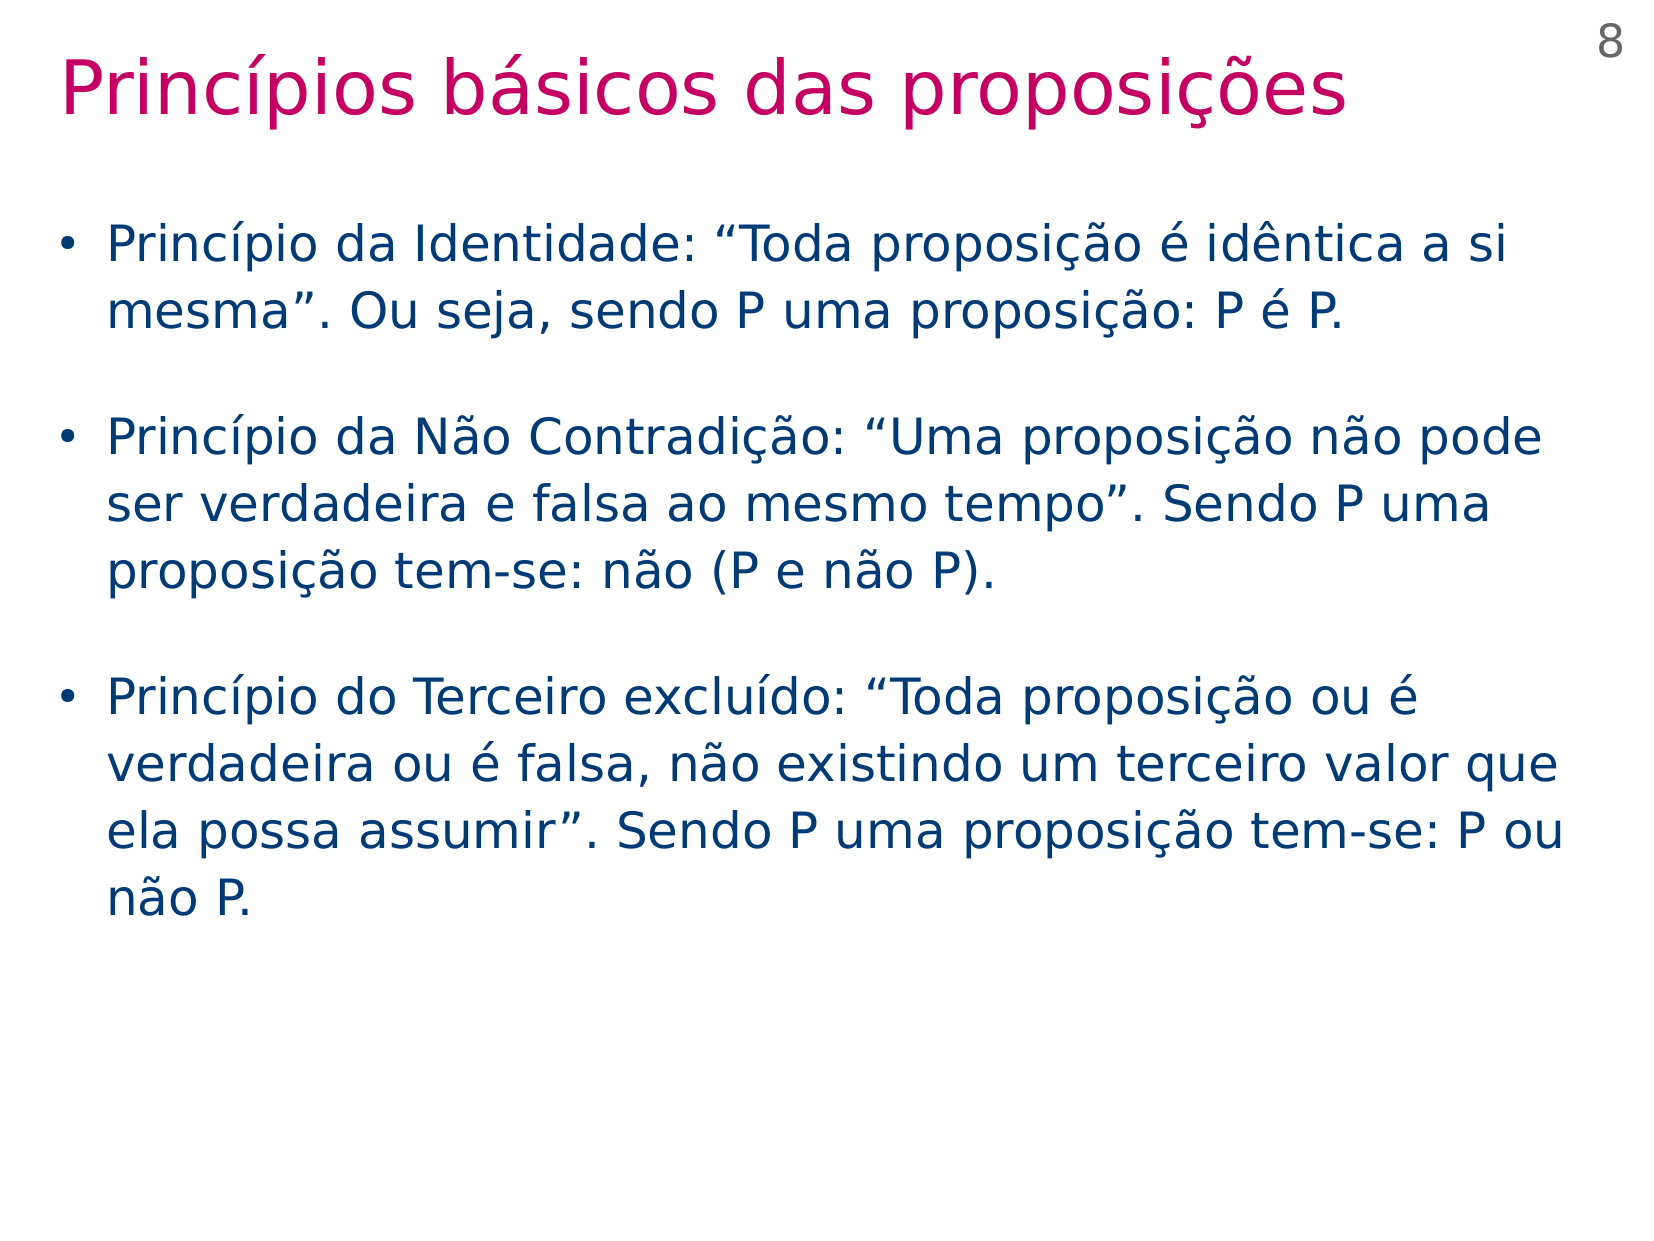

8
# Princípios básicos das proposições
Princípio da Identidade: “Toda proposição é idêntica a si mesma”. Ou seja, sendo P uma proposição: P é P.
Princípio da Não Contradição: “Uma proposição não pode ser verdadeira e falsa ao mesmo tempo”. Sendo P uma proposição tem-se: não (P e não P).
Princípio do Terceiro excluído: “Toda proposição ou é verdadeira ou é falsa, não existindo um terceiro valor que ela possa assumir”. Sendo P uma proposição tem-se: P ou não P.